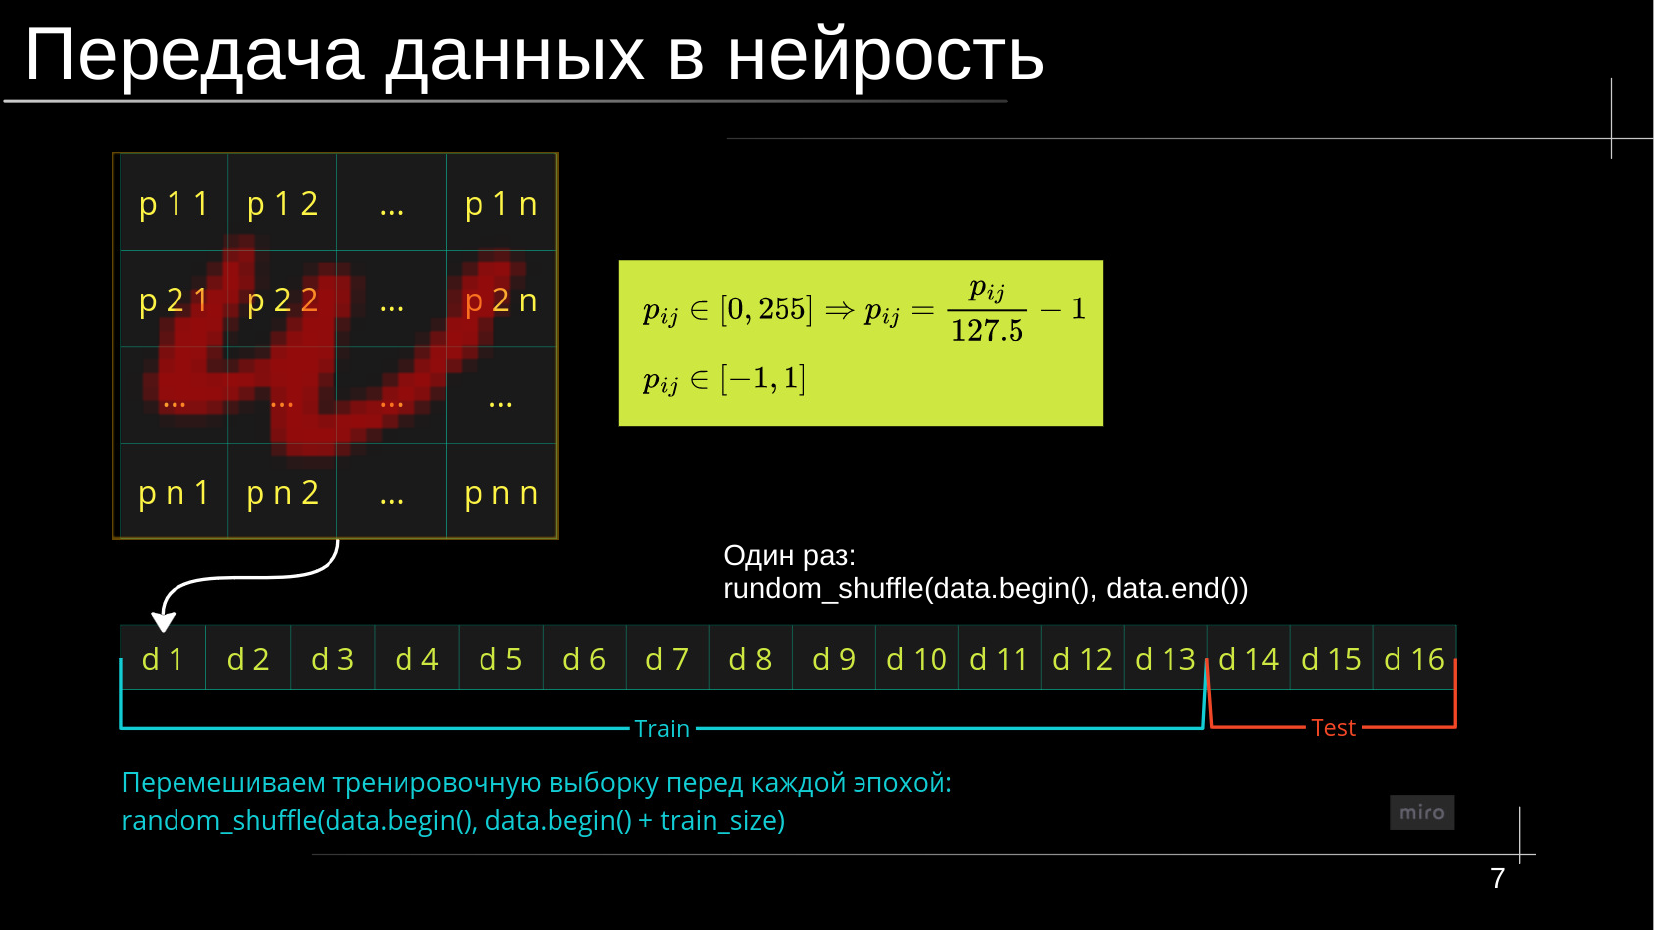

# Передача данных в нейрость
Один раз:
rundom_shuffle(data.begin(), data.end())
7